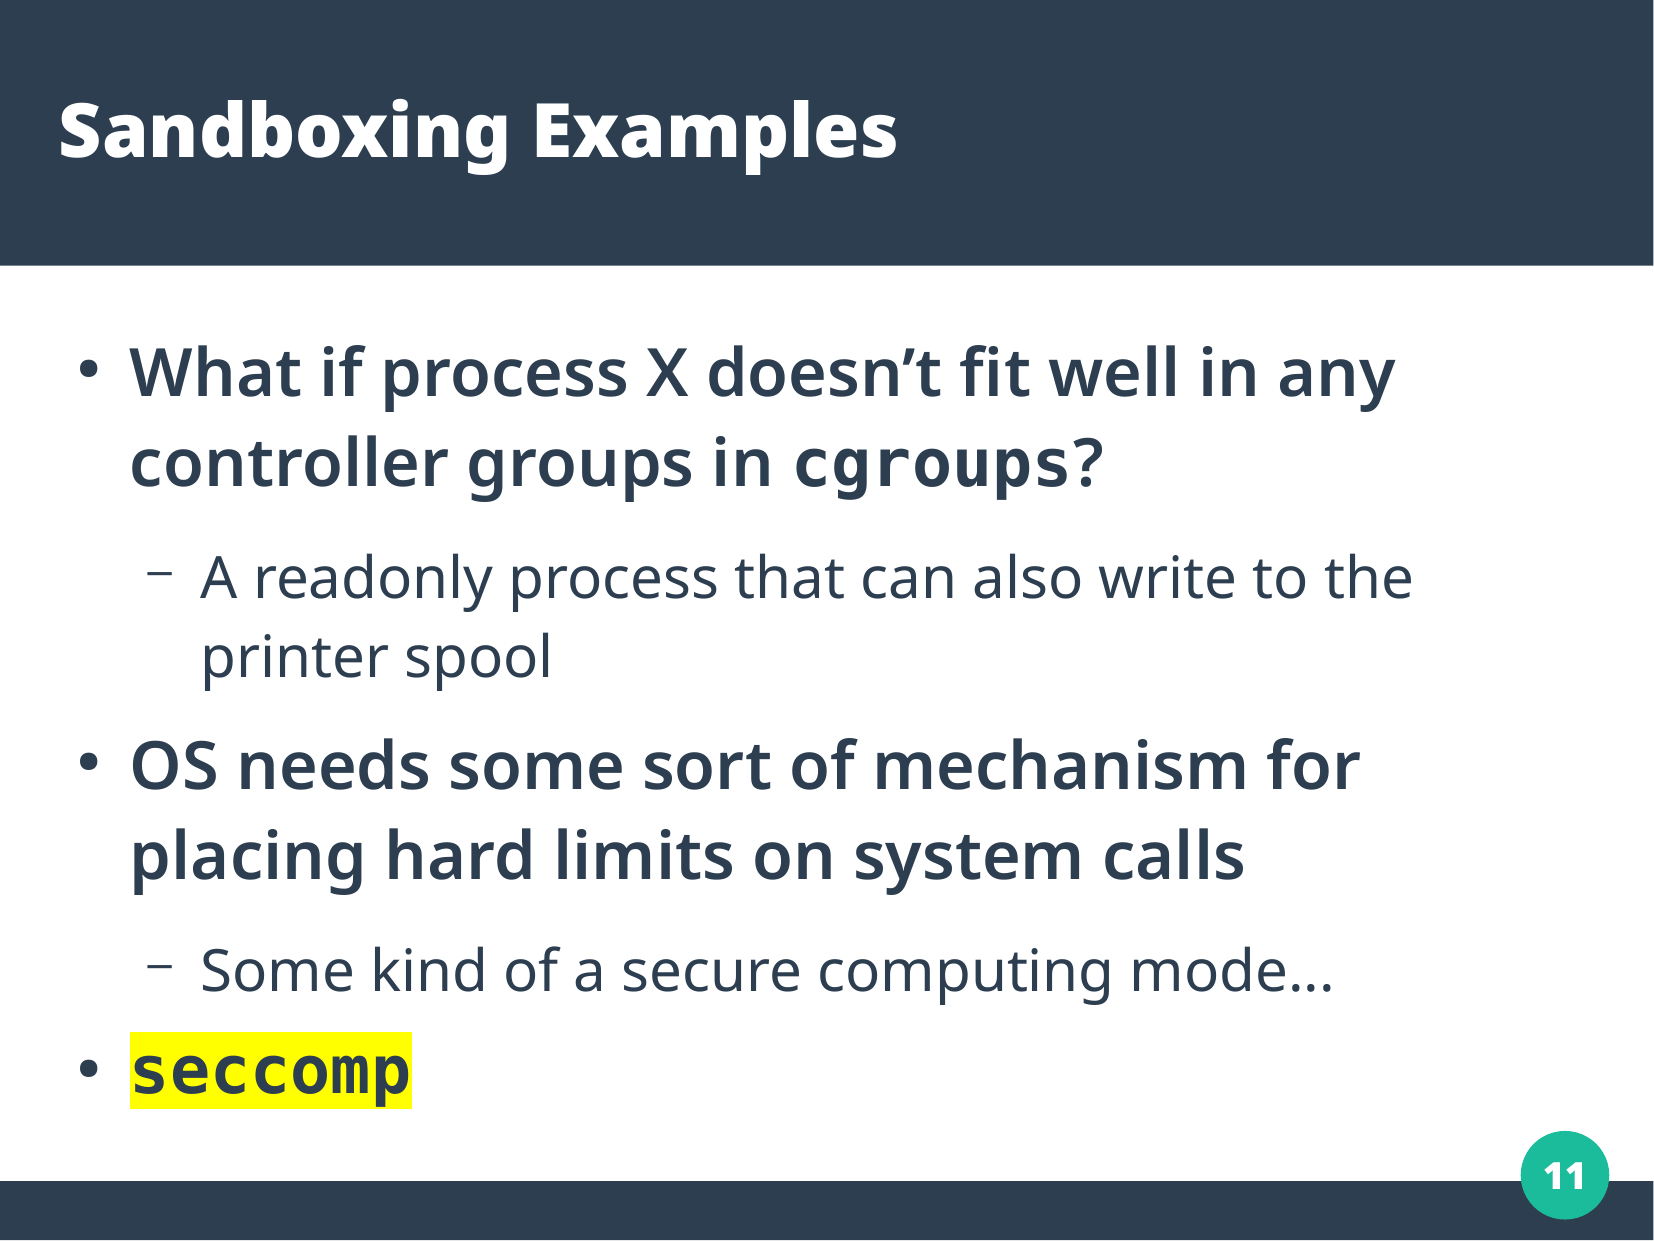

# Sandboxing Examples
What if process X doesn’t fit well in any controller groups in cgroups?
A readonly process that can also write to the printer spool
OS needs some sort of mechanism for placing hard limits on system calls
Some kind of a secure computing mode...
seccomp
11